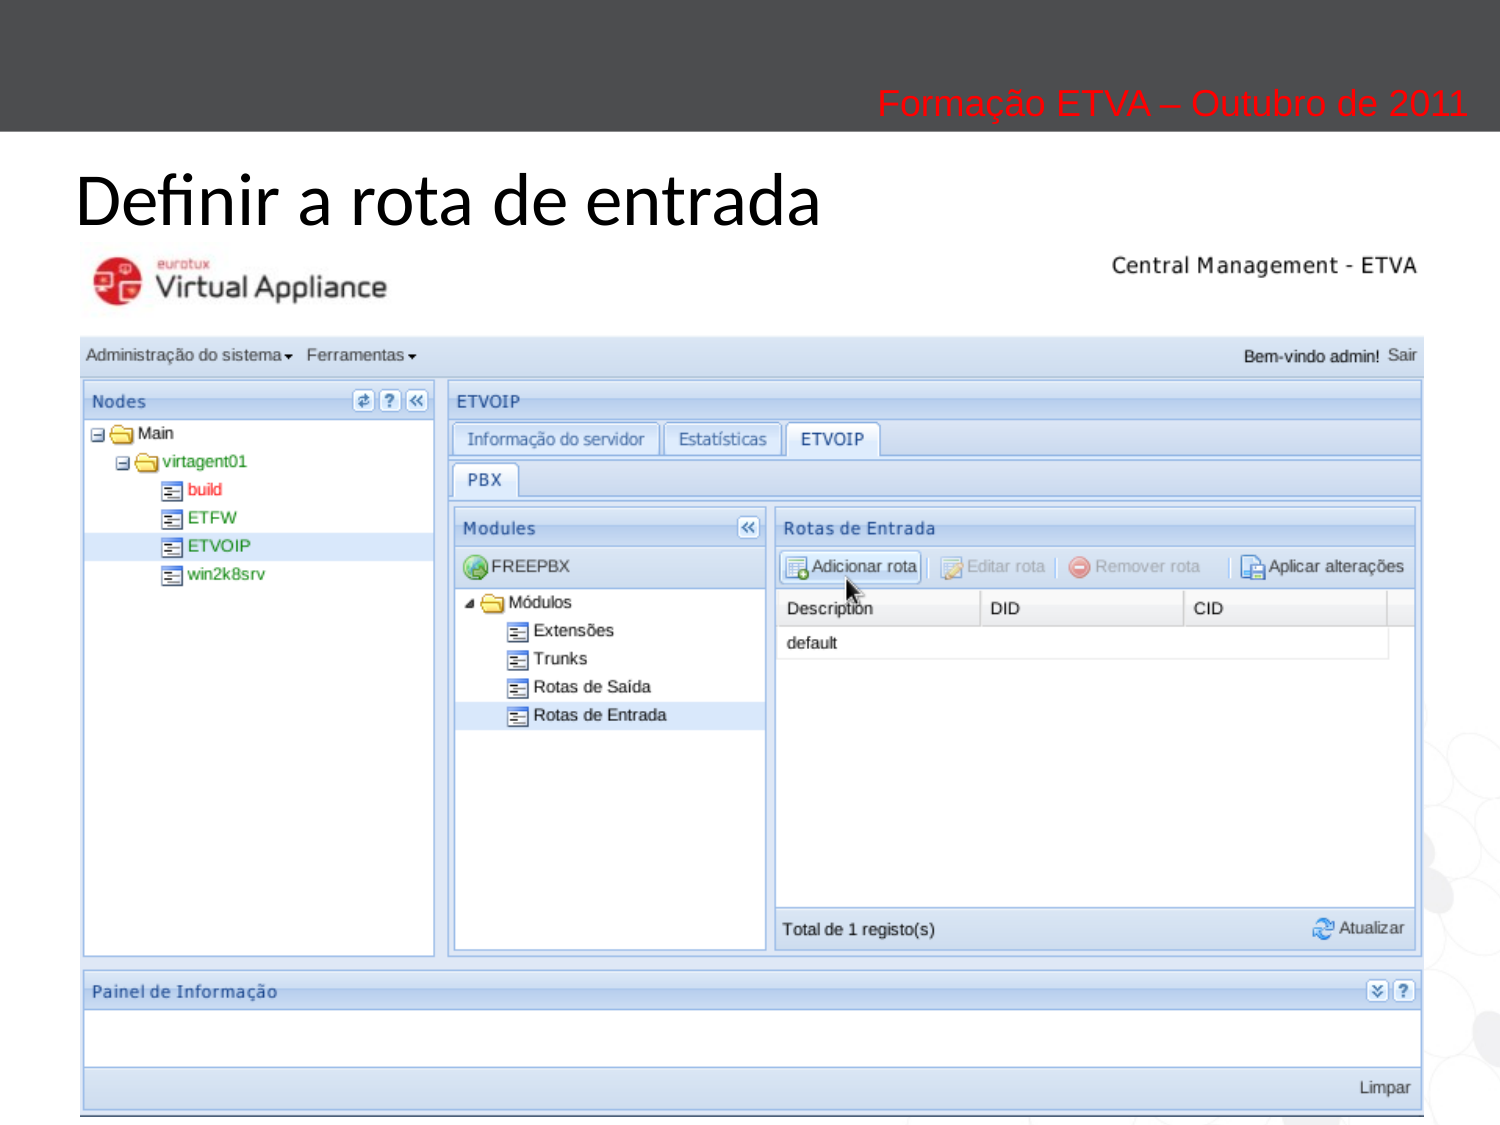

# Definir a rota de entrada
15